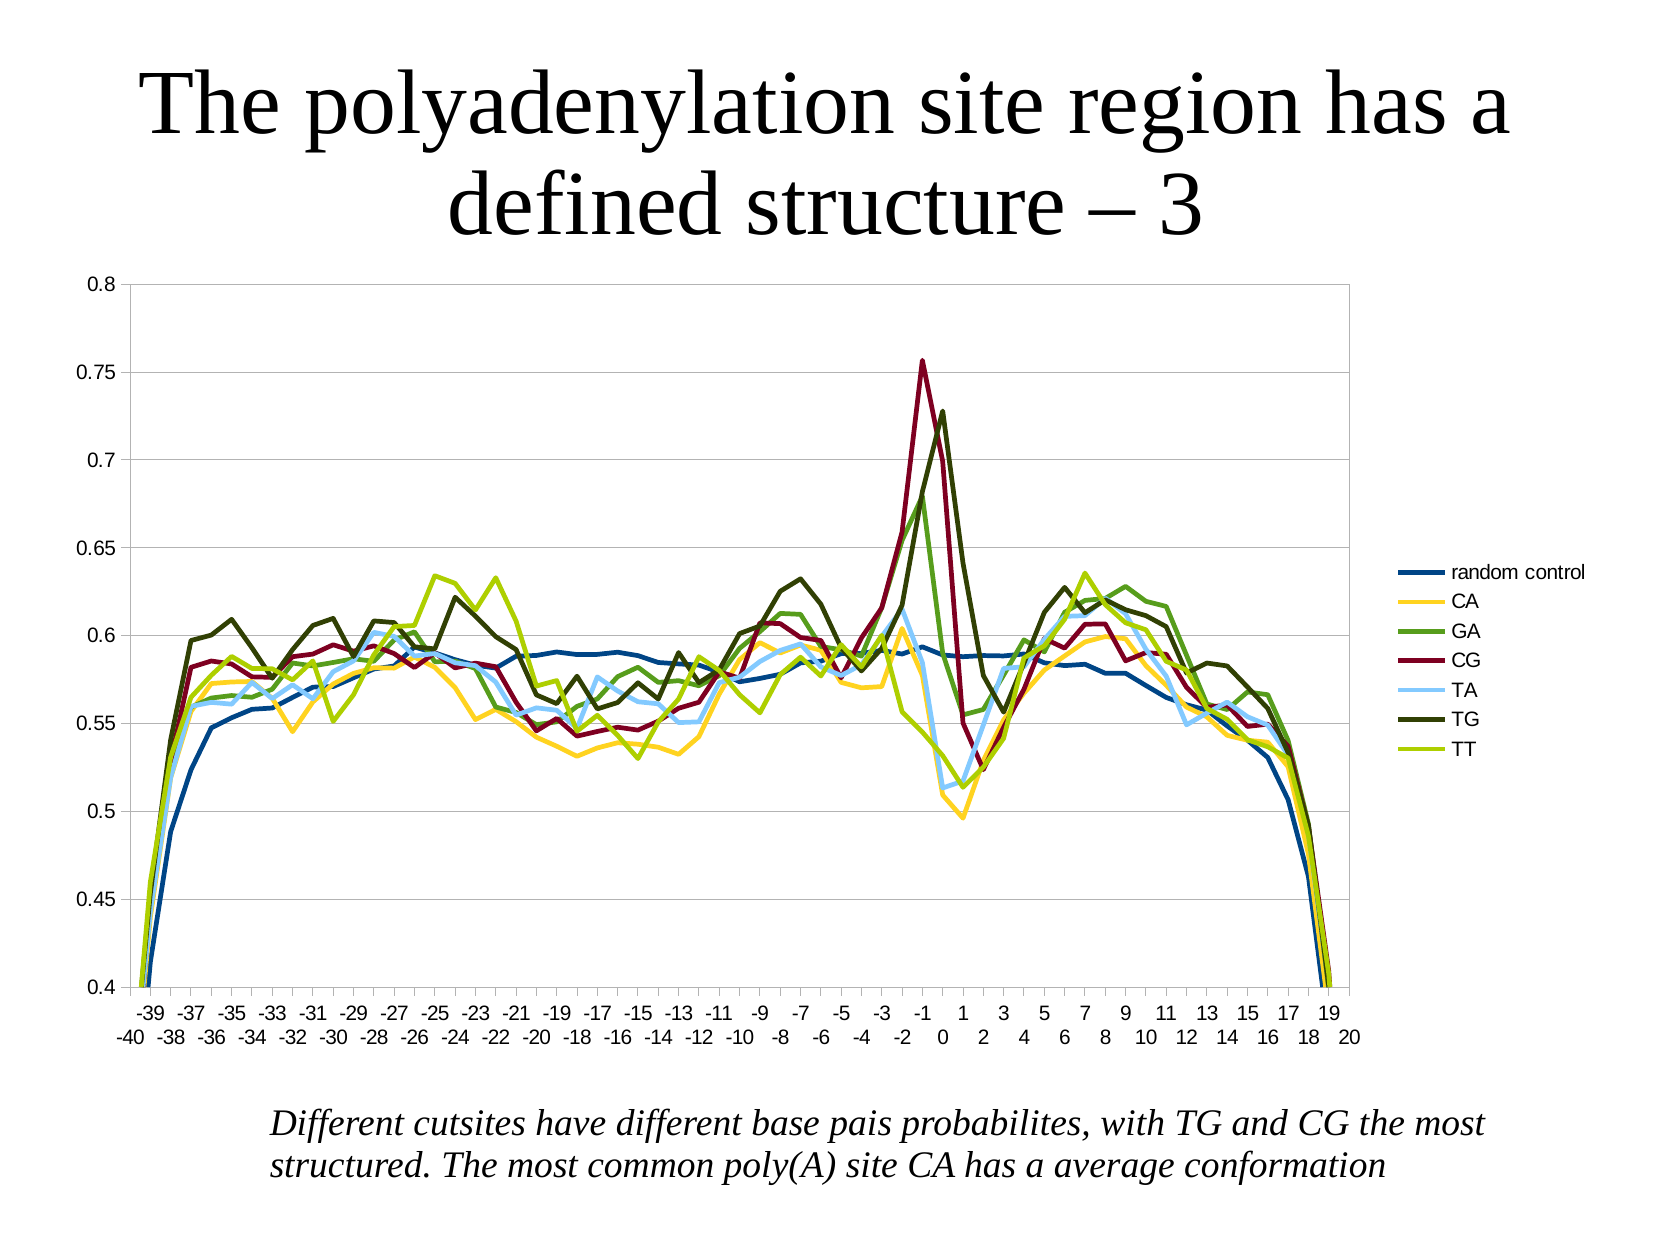

# The polyadenylation site region has a defined structure – 3
### Chart
| Category | random control | CA | GA | CG | TA | TG | TT |
|---|---|---|---|---|---|---|---|
| -40 | 0.287275 | 0.312556 | 0.316955 | 0.306577 | 0.323467 | 0.331223 | 0.325795 |
| -39 | 0.41435 | 0.439715 | 0.452831 | 0.450595 | 0.442906 | 0.453414 | 0.45979 |
| -38 | 0.488477 | 0.519102 | 0.528203 | 0.52874 | 0.519343 | 0.540777 | 0.530959 |
| -37 | 0.523611 | 0.556825 | 0.559289 | 0.581984 | 0.559762 | 0.597269 | 0.564926 |
| -36 | 0.547512 | 0.572716 | 0.564482 | 0.585582 | 0.562024 | 0.600366 | 0.577443 |
| -35 | 0.553253 | 0.573633 | 0.565908 | 0.583869 | 0.561005 | 0.609337 | 0.588219 |
| -34 | 0.558078 | 0.573919 | 0.564918 | 0.576559 | 0.573407 | 0.593115 | 0.581326 |
| -33 | 0.558798 | 0.56436 | 0.569488 | 0.576254 | 0.564201 | 0.575739 | 0.581121 |
| -32 | 0.564845 | 0.545347 | 0.584439 | 0.588041 | 0.572064 | 0.592041 | 0.574816 |
| -31 | 0.570662 | 0.56228 | 0.582791 | 0.589532 | 0.564049 | 0.605815 | 0.58559 |
| -30 | 0.571003 | 0.572485 | 0.58472 | 0.594851 | 0.579497 | 0.60985 | 0.5512 |
| -29 | 0.576022 | 0.578524 | 0.586885 | 0.591172 | 0.585597 | 0.588121 | 0.566345 |
| -28 | 0.580981 | 0.581742 | 0.585397 | 0.594246 | 0.601885 | 0.608429 | 0.589104 |
| -27 | 0.582738 | 0.581488 | 0.597554 | 0.589843 | 0.599607 | 0.607494 | 0.6052 |
| -26 | 0.593578 | 0.587876 | 0.602186 | 0.581832 | 0.588423 | 0.593697 | 0.605834 |
| -25 | 0.590208 | 0.581979 | 0.585132 | 0.590279 | 0.589864 | 0.592488 | 0.634144 |
| -24 | 0.586339 | 0.57041 | 0.585483 | 0.581647 | 0.584558 | 0.621895 | 0.629799 |
| -23 | 0.583173 | 0.552213 | 0.581248 | 0.58435 | 0.582915 | 0.611094 | 0.614652 |
| -22 | 0.581549 | 0.558038 | 0.559388 | 0.582301 | 0.573558 | 0.599448 | 0.632987 |
| -21 | 0.588332 | 0.551043 | 0.556276 | 0.562121 | 0.55476 | 0.592107 | 0.608329 |
| -20 | 0.588763 | 0.542214 | 0.549336 | 0.54582 | 0.558918 | 0.566269 | 0.571332 |
| -19 | 0.590727 | 0.537065 | 0.550955 | 0.552862 | 0.557534 | 0.561288 | 0.574435 |
| -18 | 0.589249 | 0.53134 | 0.559755 | 0.542805 | 0.547247 | 0.576912 | 0.54562 |
| -17 | 0.589368 | 0.536095 | 0.564002 | 0.545455 | 0.576511 | 0.558299 | 0.554665 |
| -16 | 0.590614 | 0.539044 | 0.576656 | 0.547903 | 0.568504 | 0.561945 | 0.543211 |
| -15 | 0.588646 | 0.538225 | 0.582032 | 0.54624 | 0.562375 | 0.573172 | 0.530046 |
| -14 | 0.584725 | 0.536486 | 0.573401 | 0.551358 | 0.561204 | 0.56391 | 0.550907 |
| -13 | 0.583911 | 0.532479 | 0.574361 | 0.55867 | 0.550499 | 0.590414 | 0.56393 |
| -12 | 0.583233 | 0.5425 | 0.571476 | 0.562095 | 0.550933 | 0.573248 | 0.588036 |
| -11 | 0.579257 | 0.566705 | 0.577244 | 0.579419 | 0.57328 | 0.580568 | 0.580174 |
| -10 | 0.573747 | 0.586449 | 0.592775 | 0.575795 | 0.576363 | 0.60121 | 0.566374 |
| -9 | 0.575649 | 0.596061 | 0.602322 | 0.607296 | 0.585276 | 0.605515 | 0.556068 |
| -8 | 0.577991 | 0.590171 | 0.612684 | 0.606865 | 0.591609 | 0.625292 | 0.577836 |
| -7 | 0.584494 | 0.5947 | 0.612139 | 0.598987 | 0.595341 | 0.632384 | 0.587791 |
| -6 | 0.58546 | 0.591714 | 0.593882 | 0.597302 | 0.582214 | 0.617945 | 0.577041 |
| -5 | 0.589787 | 0.573383 | 0.591989 | 0.57595 | 0.577299 | 0.593174 | 0.594898 |
| -4 | 0.589918 | 0.57031 | 0.588379 | 0.598742 | 0.583407 | 0.579908 | 0.58225 |
| -3 | 0.591633 | 0.571005 | 0.615981 | 0.615831 | 0.599579 | 0.592802 | 0.600209 |
| -2 | 0.589548 | 0.604151 | 0.654214 | 0.658997 | 0.615161 | 0.617363 | 0.556698 |
| -1 | 0.593678 | 0.577352 | 0.679425 | 0.75677 | 0.584646 | 0.681938 | 0.545089 |
| 0 | 0.589037 | 0.509315 | 0.589998 | 0.699201 | 0.513316 | 0.727881 | 0.531691 |
| 1 | 0.588065 | 0.496105 | 0.554929 | 0.550276 | 0.517269 | 0.641309 | 0.513691 |
| 2 | 0.588681 | 0.52887 | 0.55796 | 0.523714 | 0.549148 | 0.577333 | 0.525147 |
| 3 | 0.588498 | 0.5521 | 0.577558 | 0.54786 | 0.581372 | 0.556447 | 0.541549 |
| 4 | 0.5896 | 0.567263 | 0.59763 | 0.569457 | 0.582259 | 0.584332 | 0.587367 |
| 5 | 0.584514 | 0.580433 | 0.590762 | 0.598329 | 0.597855 | 0.613306 | 0.594227 |
| 6 | 0.582935 | 0.588474 | 0.61333 | 0.592924 | 0.610993 | 0.62751 | 0.609355 |
| 7 | 0.583733 | 0.596469 | 0.620074 | 0.606519 | 0.61141 | 0.61306 | 0.635646 |
| 8 | 0.578576 | 0.599522 | 0.621188 | 0.606752 | 0.621395 | 0.620432 | 0.617661 |
| 9 | 0.578622 | 0.598277 | 0.62807 | 0.585671 | 0.612437 | 0.614773 | 0.60734 |
| 10 | 0.571628 | 0.582919 | 0.619567 | 0.590403 | 0.59224 | 0.611421 | 0.603389 |
| 11 | 0.56484 | 0.571745 | 0.616655 | 0.589425 | 0.576959 | 0.605145 | 0.585403 |
| 12 | 0.560653 | 0.559352 | 0.58887 | 0.570587 | 0.54923 | 0.578703 | 0.580433 |
| 13 | 0.557627 | 0.553765 | 0.561096 | 0.559197 | 0.555923 | 0.584431 | 0.558595 |
| 14 | 0.548589 | 0.543258 | 0.557948 | 0.560512 | 0.562161 | 0.582756 | 0.552408 |
| 15 | 0.540488 | 0.540453 | 0.567949 | 0.548321 | 0.553825 | 0.570793 | 0.540737 |
| 16 | 0.530656 | 0.539346 | 0.566391 | 0.549639 | 0.549054 | 0.558544 | 0.536734 |
| 17 | 0.506658 | 0.525406 | 0.540293 | 0.537073 | 0.532094 | 0.533439 | 0.530304 |
| 18 | 0.46296 | 0.475694 | 0.492906 | 0.491457 | 0.486796 | 0.49192 | 0.486033 |
| 19 | 0.37285 | 0.386267 | 0.398782 | 0.409155 | 0.402469 | 0.400666 | 0.407516 |
| 20 | 0.226196 | 0.233754 | 0.244047 | 0.241003 | 0.233881 | 0.239157 | 0.25848 |Different cutsites have different base pais probabilites, with TG and CG the most
structured. The most common poly(A) site CA has a average conformation